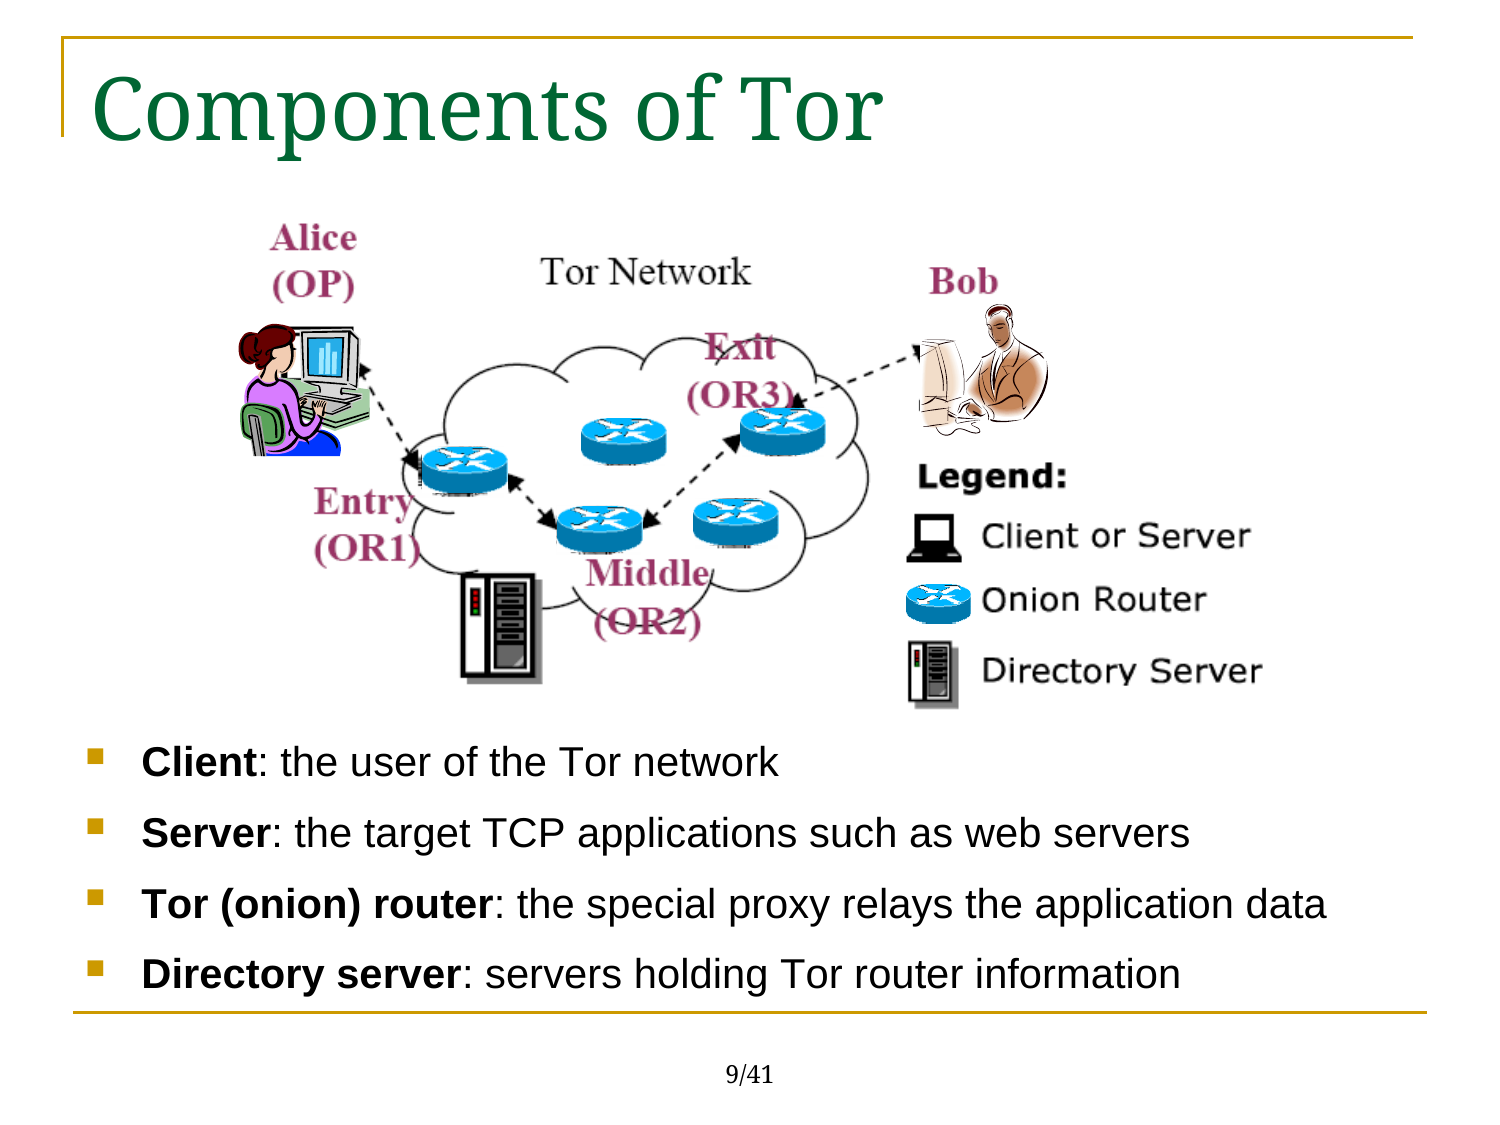

# Components of Tor
Client: the user of the Tor network
Server: the target TCP applications such as web servers
Tor (onion) router: the special proxy relays the application data
Directory server: servers holding Tor router information